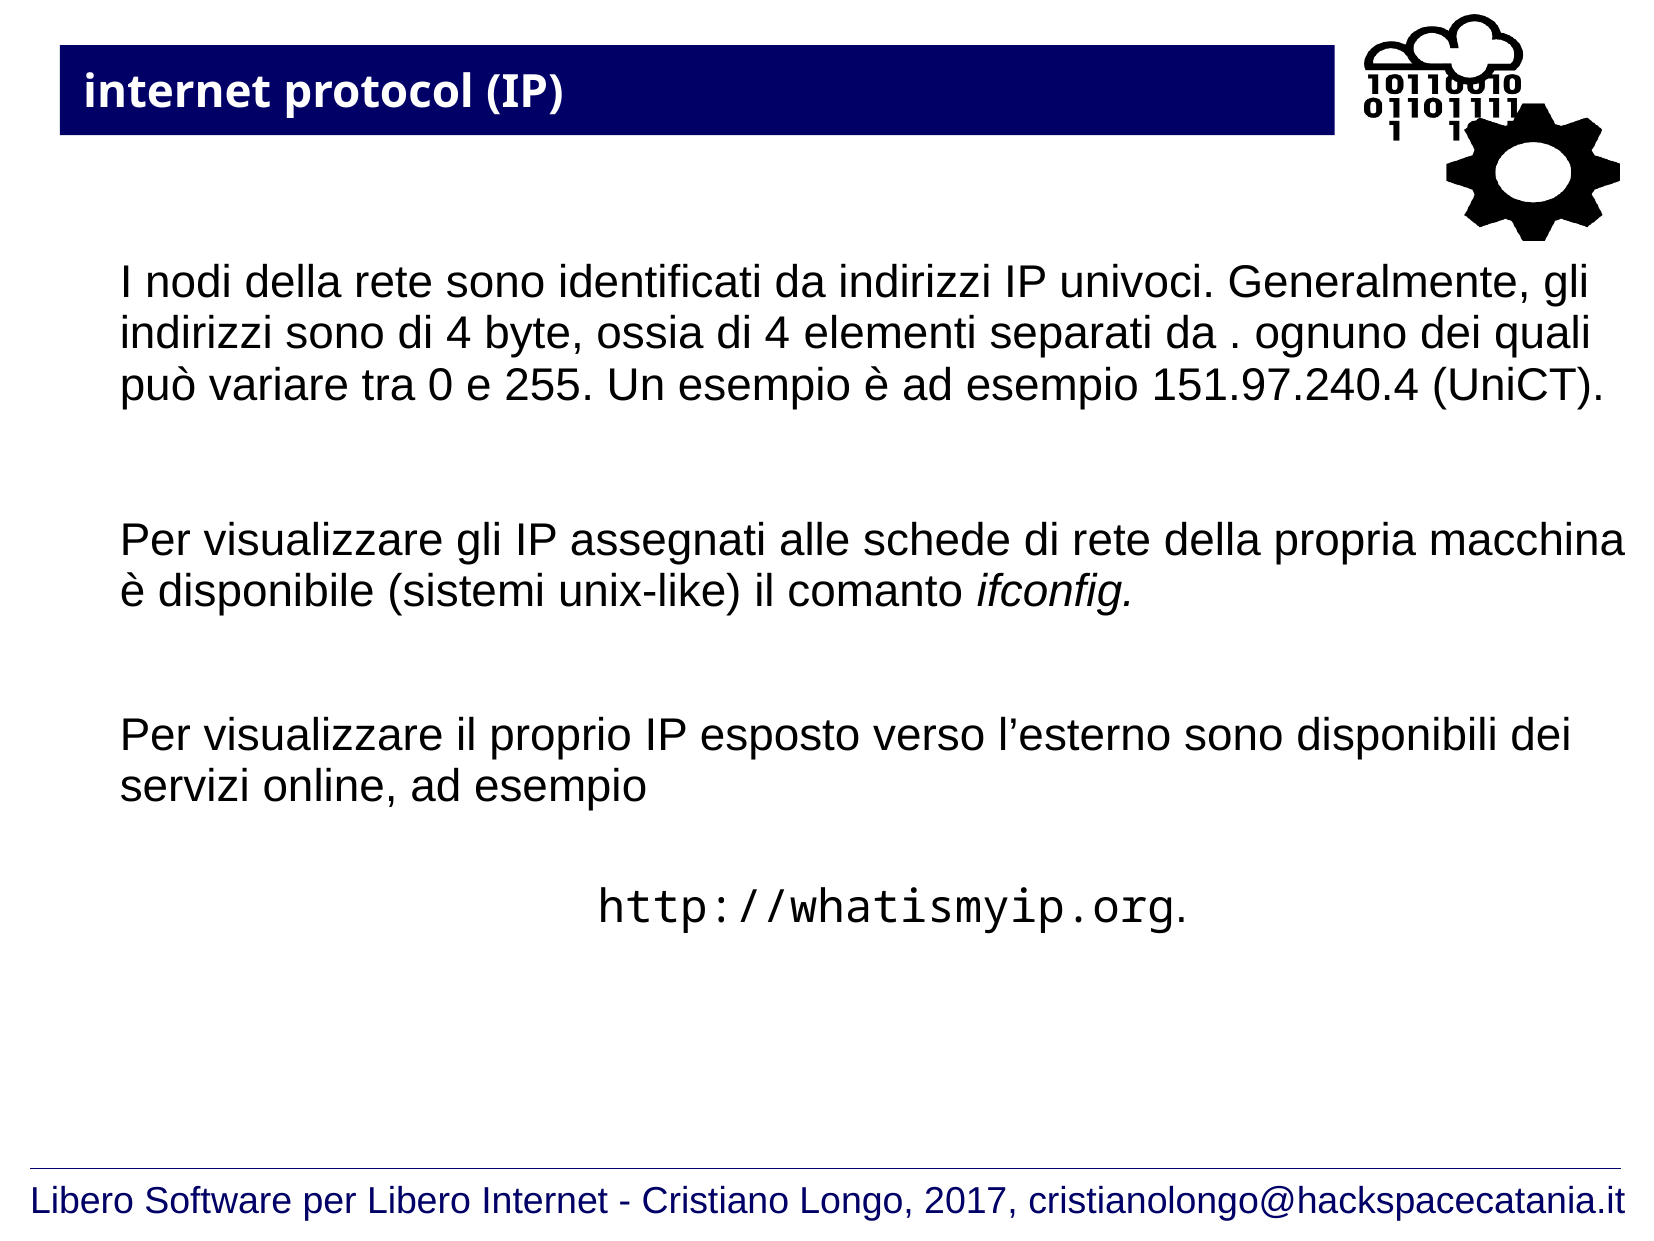

# internet protocol (IP)
I nodi della rete sono identificati da indirizzi IP univoci. Generalmente, gli indirizzi sono di 4 byte, ossia di 4 elementi separati da . ognuno dei quali può variare tra 0 e 255. Un esempio è ad esempio 151.97.240.4 (UniCT).
Per visualizzare gli IP assegnati alle schede di rete della propria macchina
è disponibile (sistemi unix-like) il comanto ifconfig.
Per visualizzare il proprio IP esposto verso l’esterno sono disponibili dei
servizi online, ad esempio
http://whatismyip.org.
Libero Software per Libero Internet - Cristiano Longo, 2017, cristianolongo@hackspacecatania.it